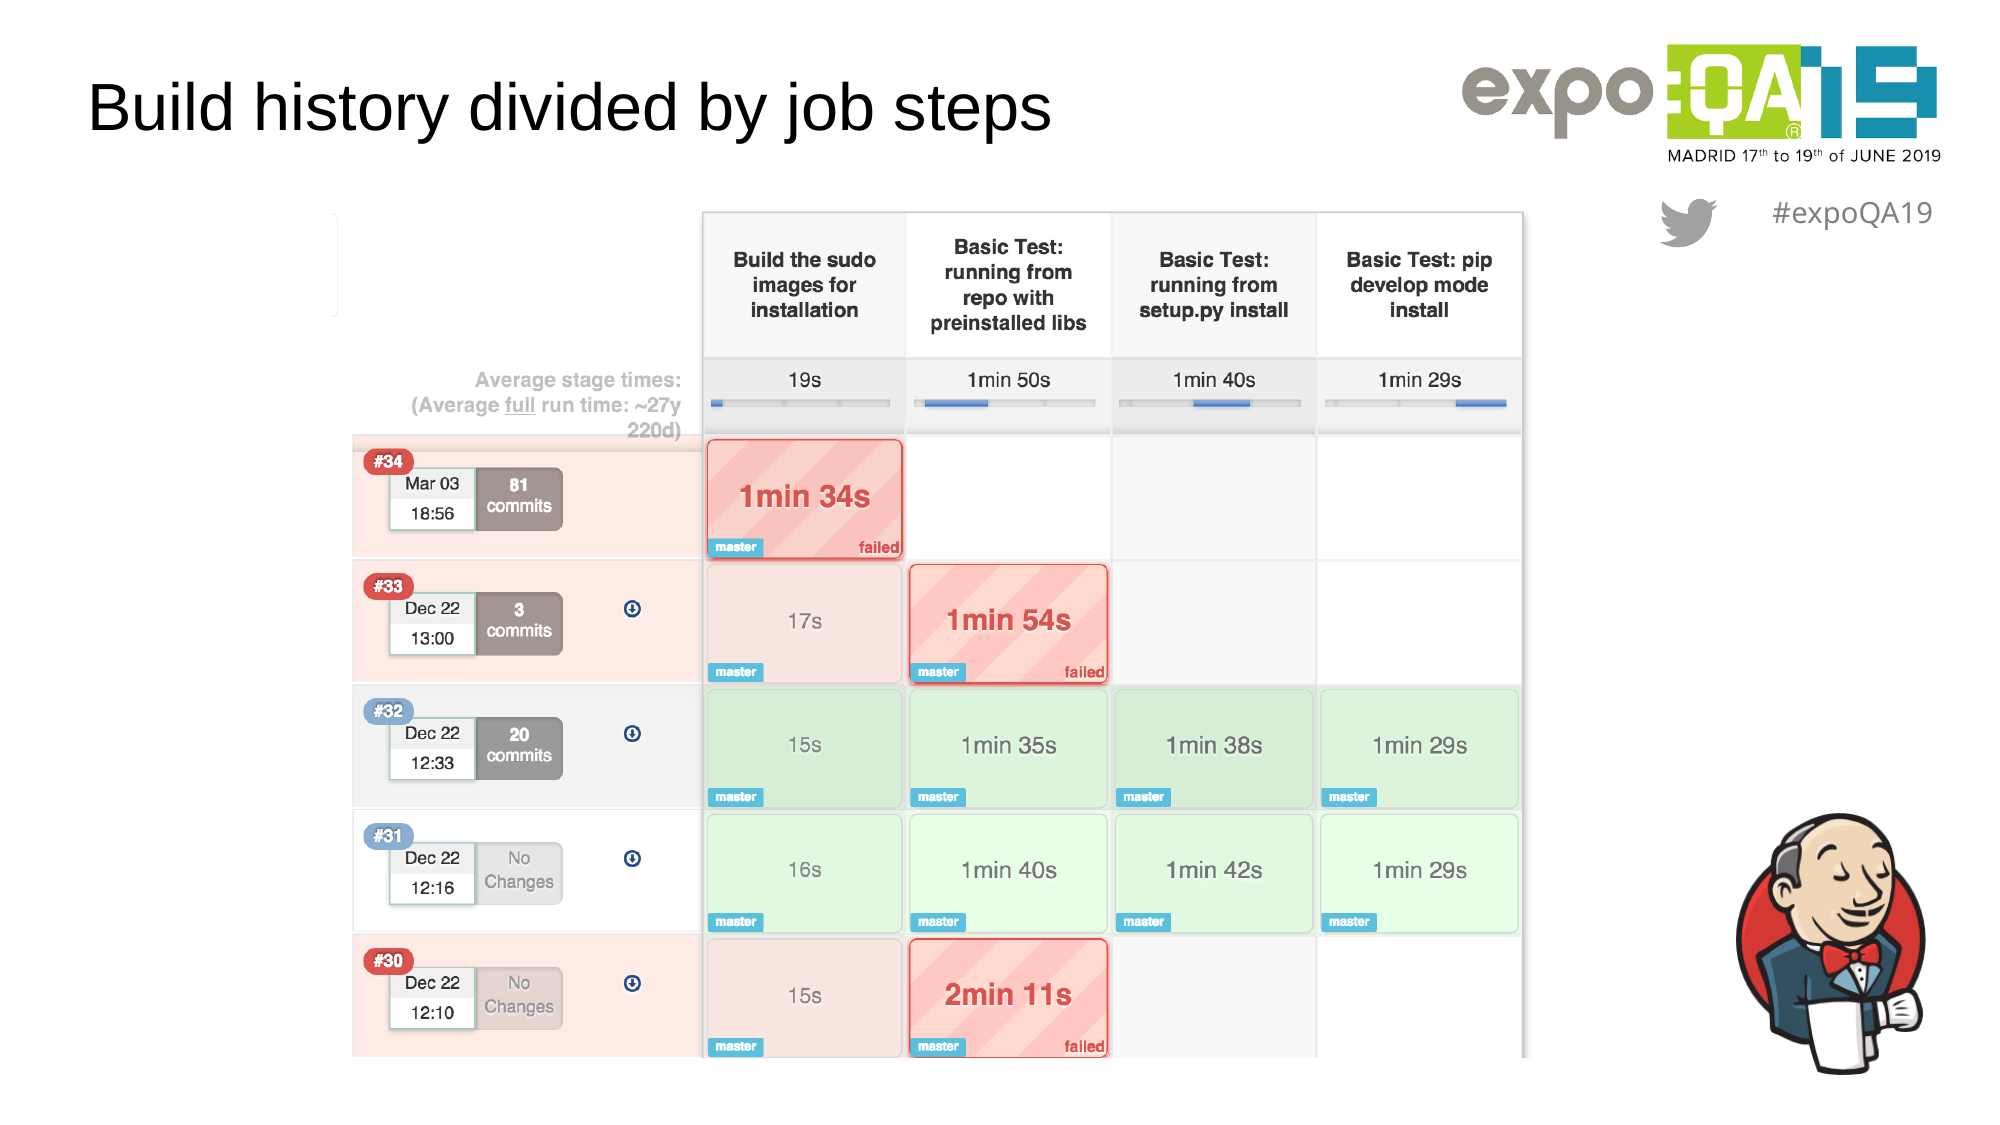

# Build history divided by job steps